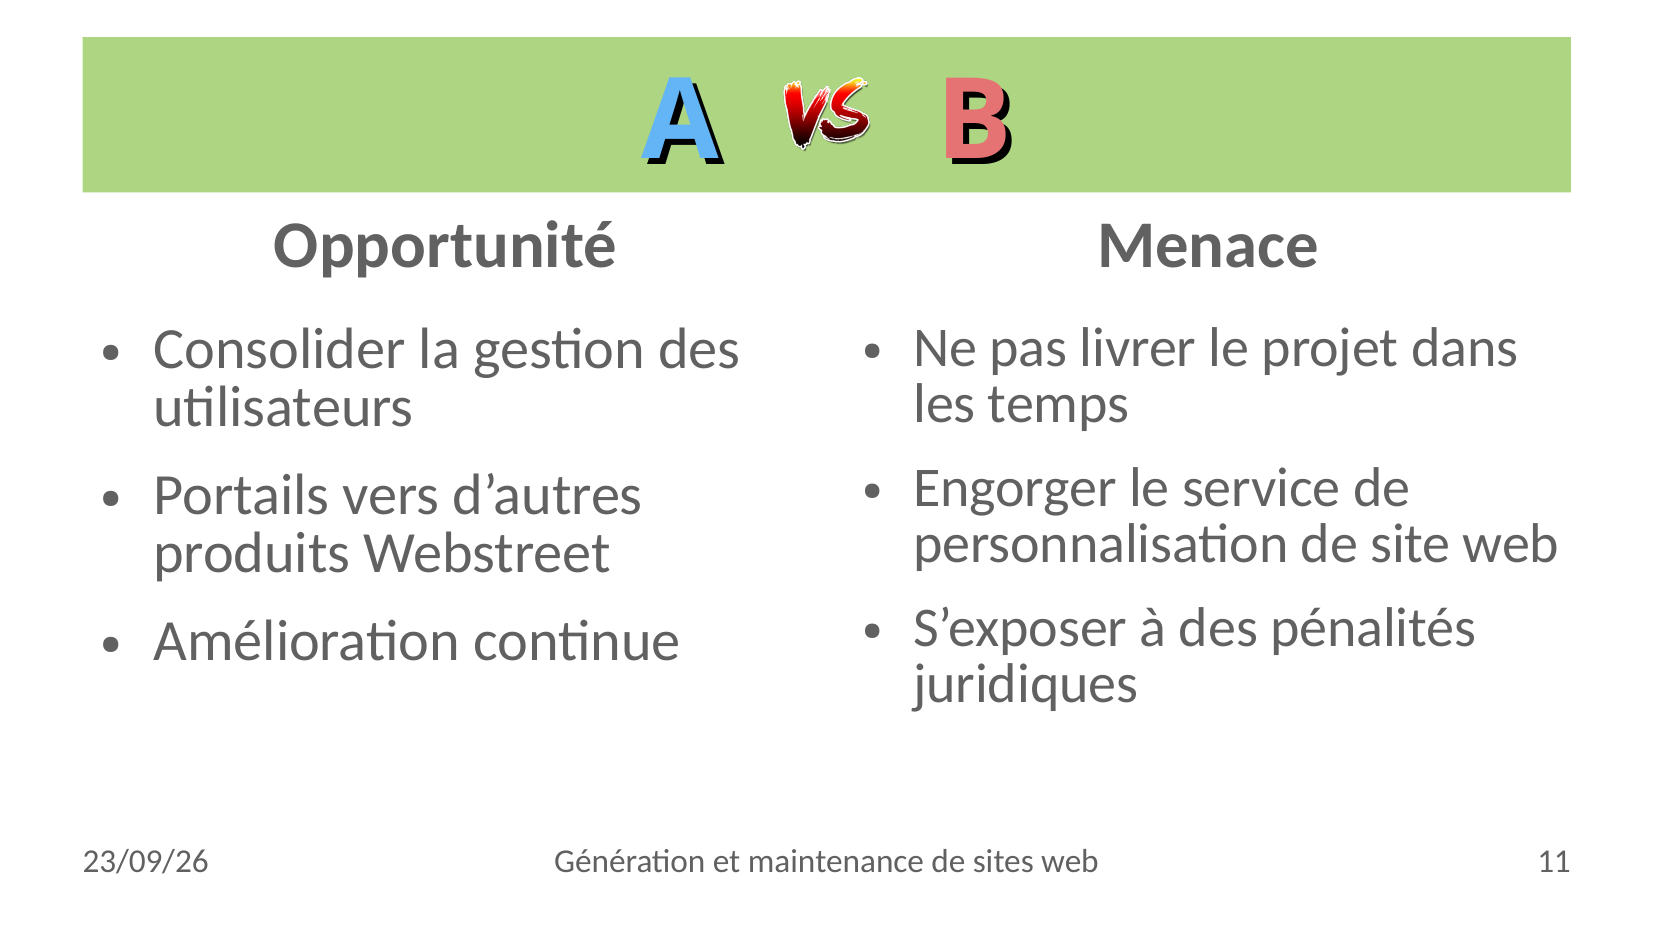

# A			B
Opportunité
Menace
Consolider la gestion des utilisateurs
Portails vers d’autres produits Webstreet
Amélioration continue
Ne pas livrer le projet dans les temps
Engorger le service de personnalisation de site web
S’exposer à des pénalités juridiques
Génération et maintenance de sites web
11